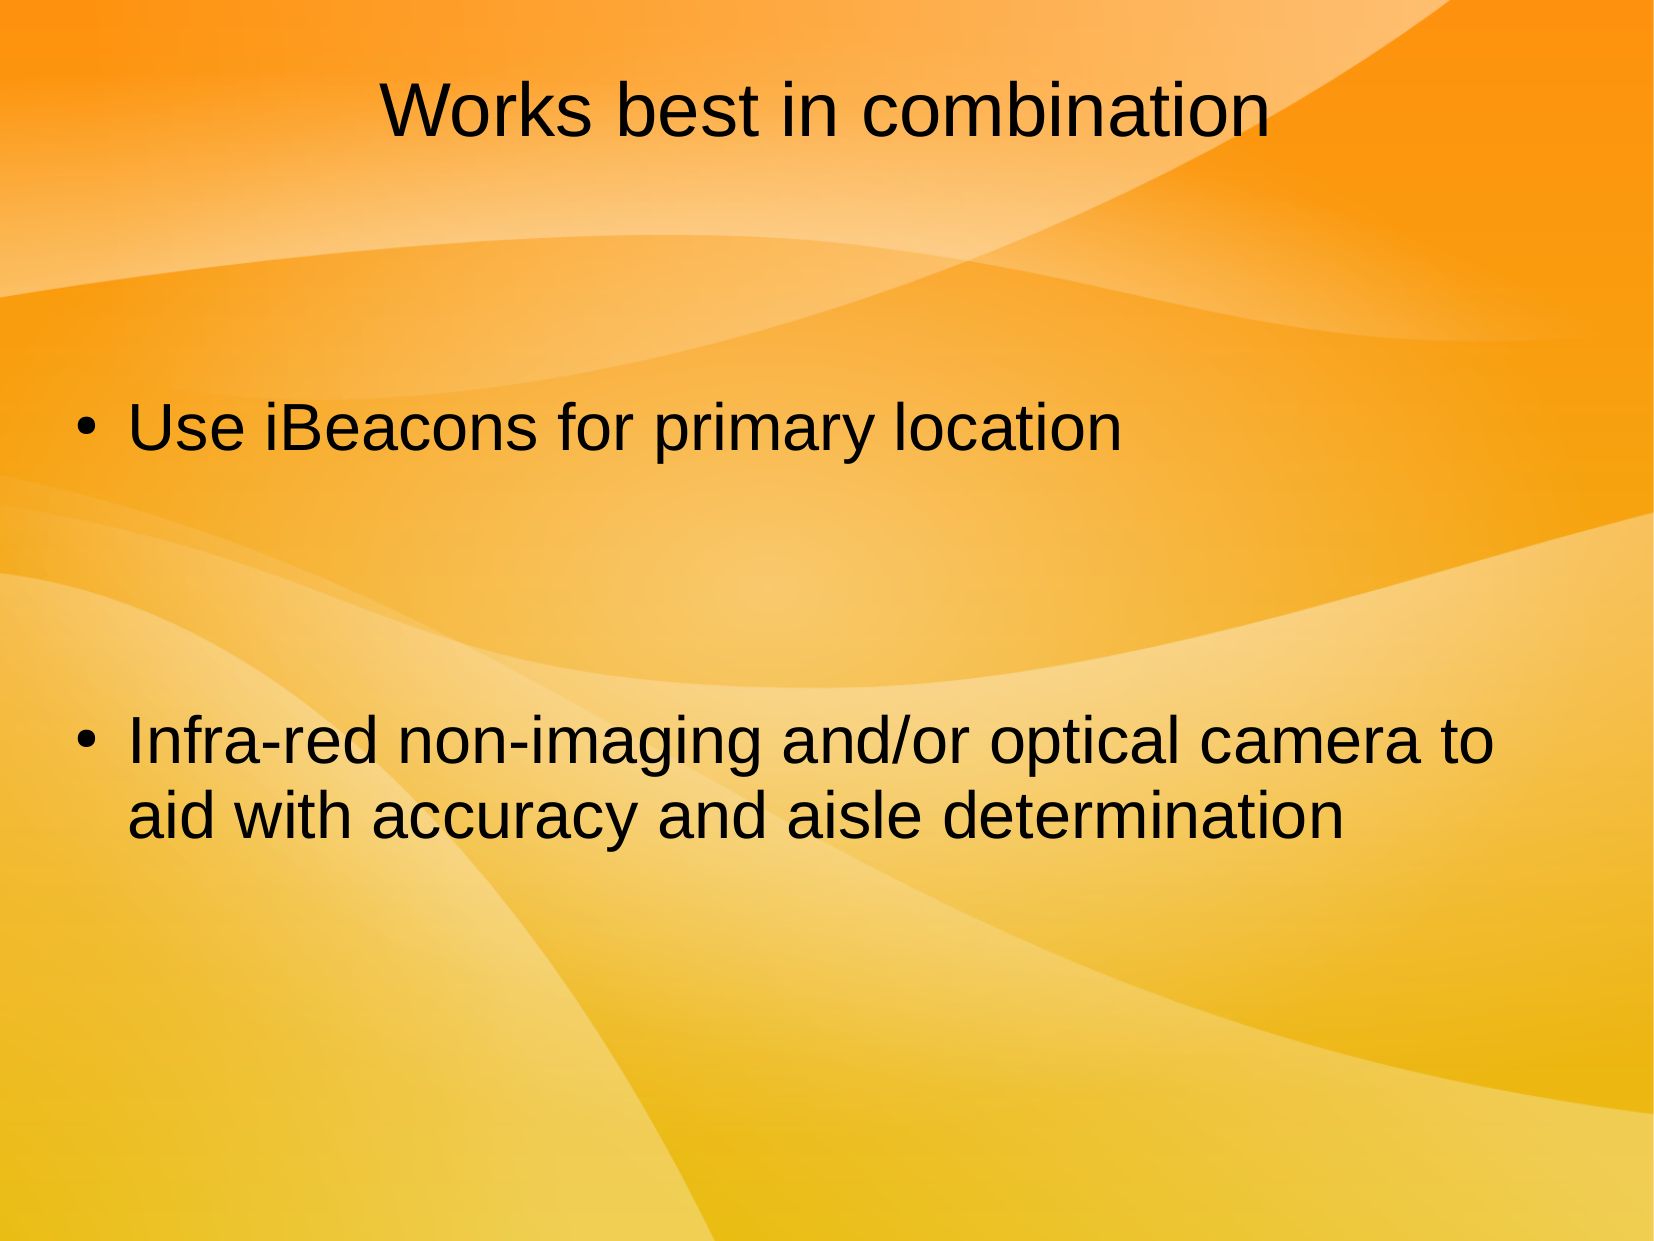

# Works best in combination
Use iBeacons for primary location
Infra-red non-imaging and/or optical camera to aid with accuracy and aisle determination